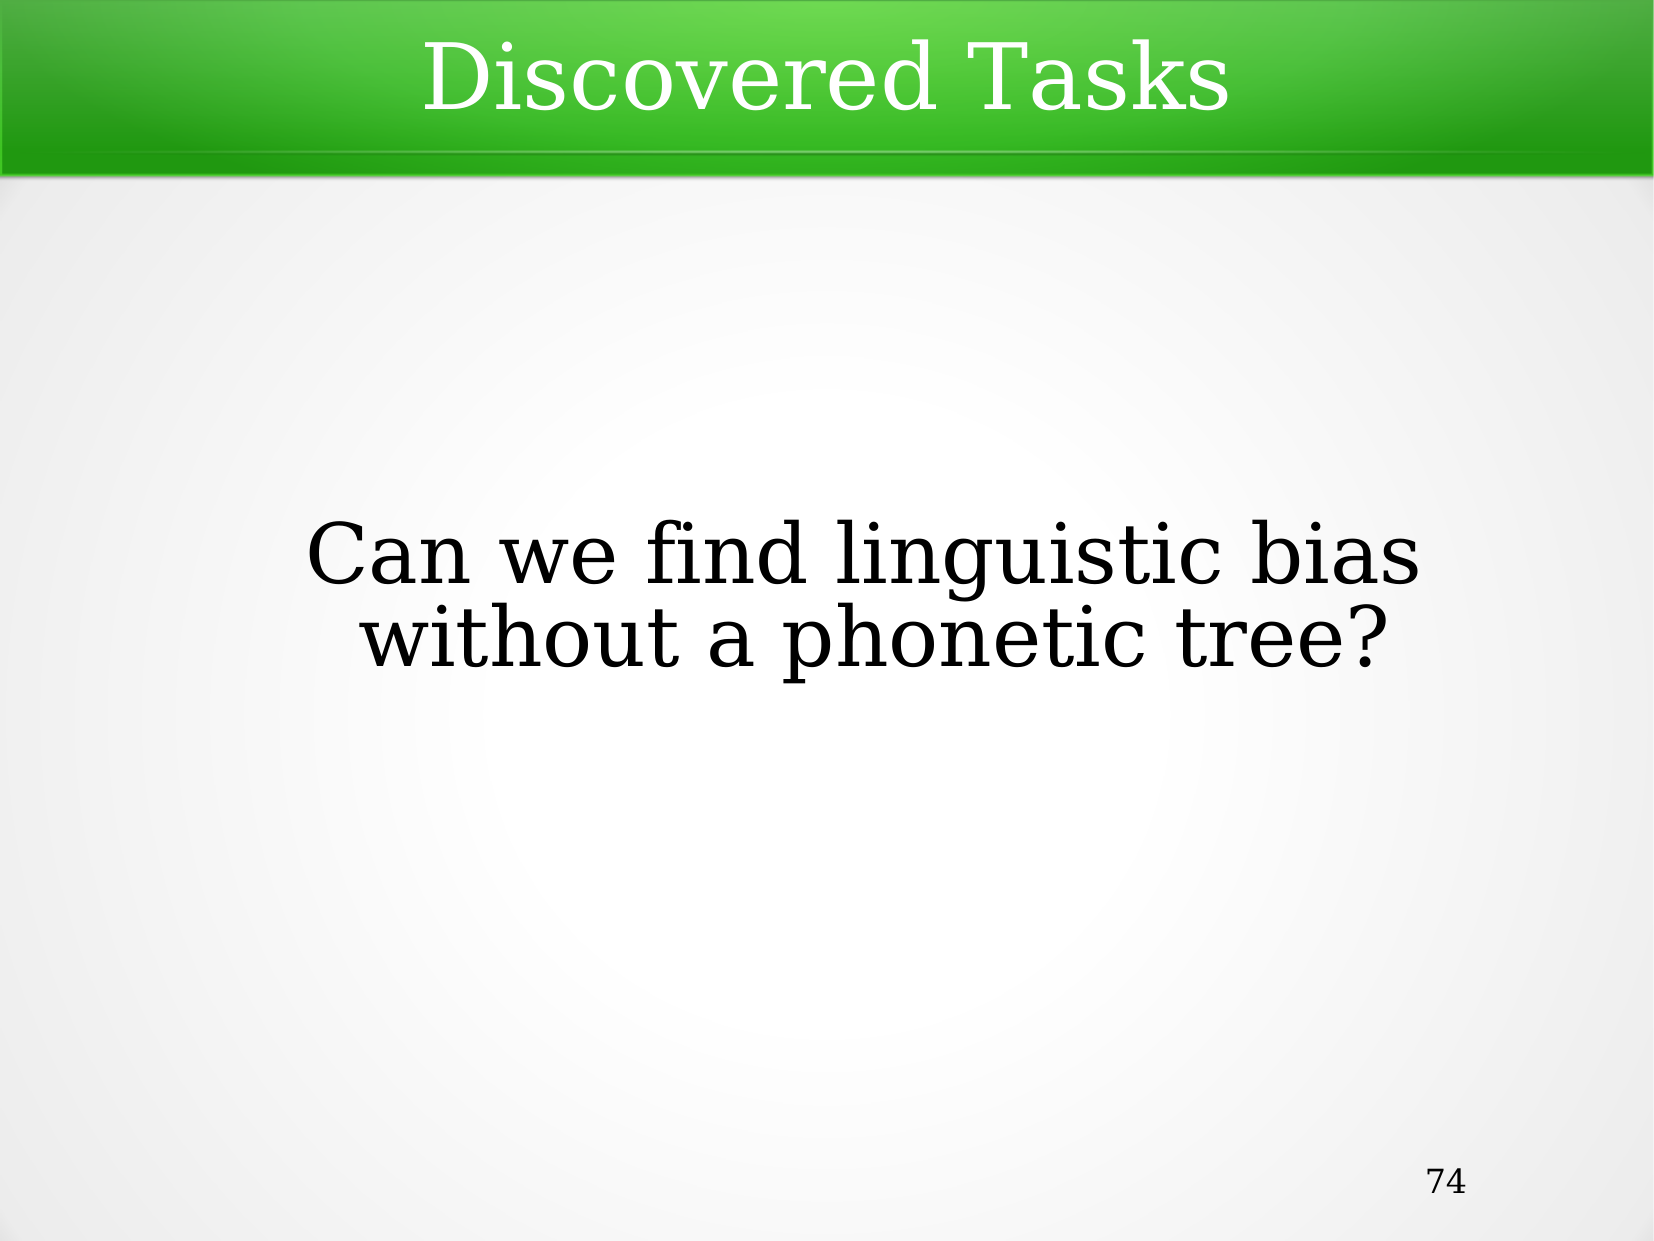

# Discovered Tasks
Can we find linguistic bias
 without a phonetic tree?